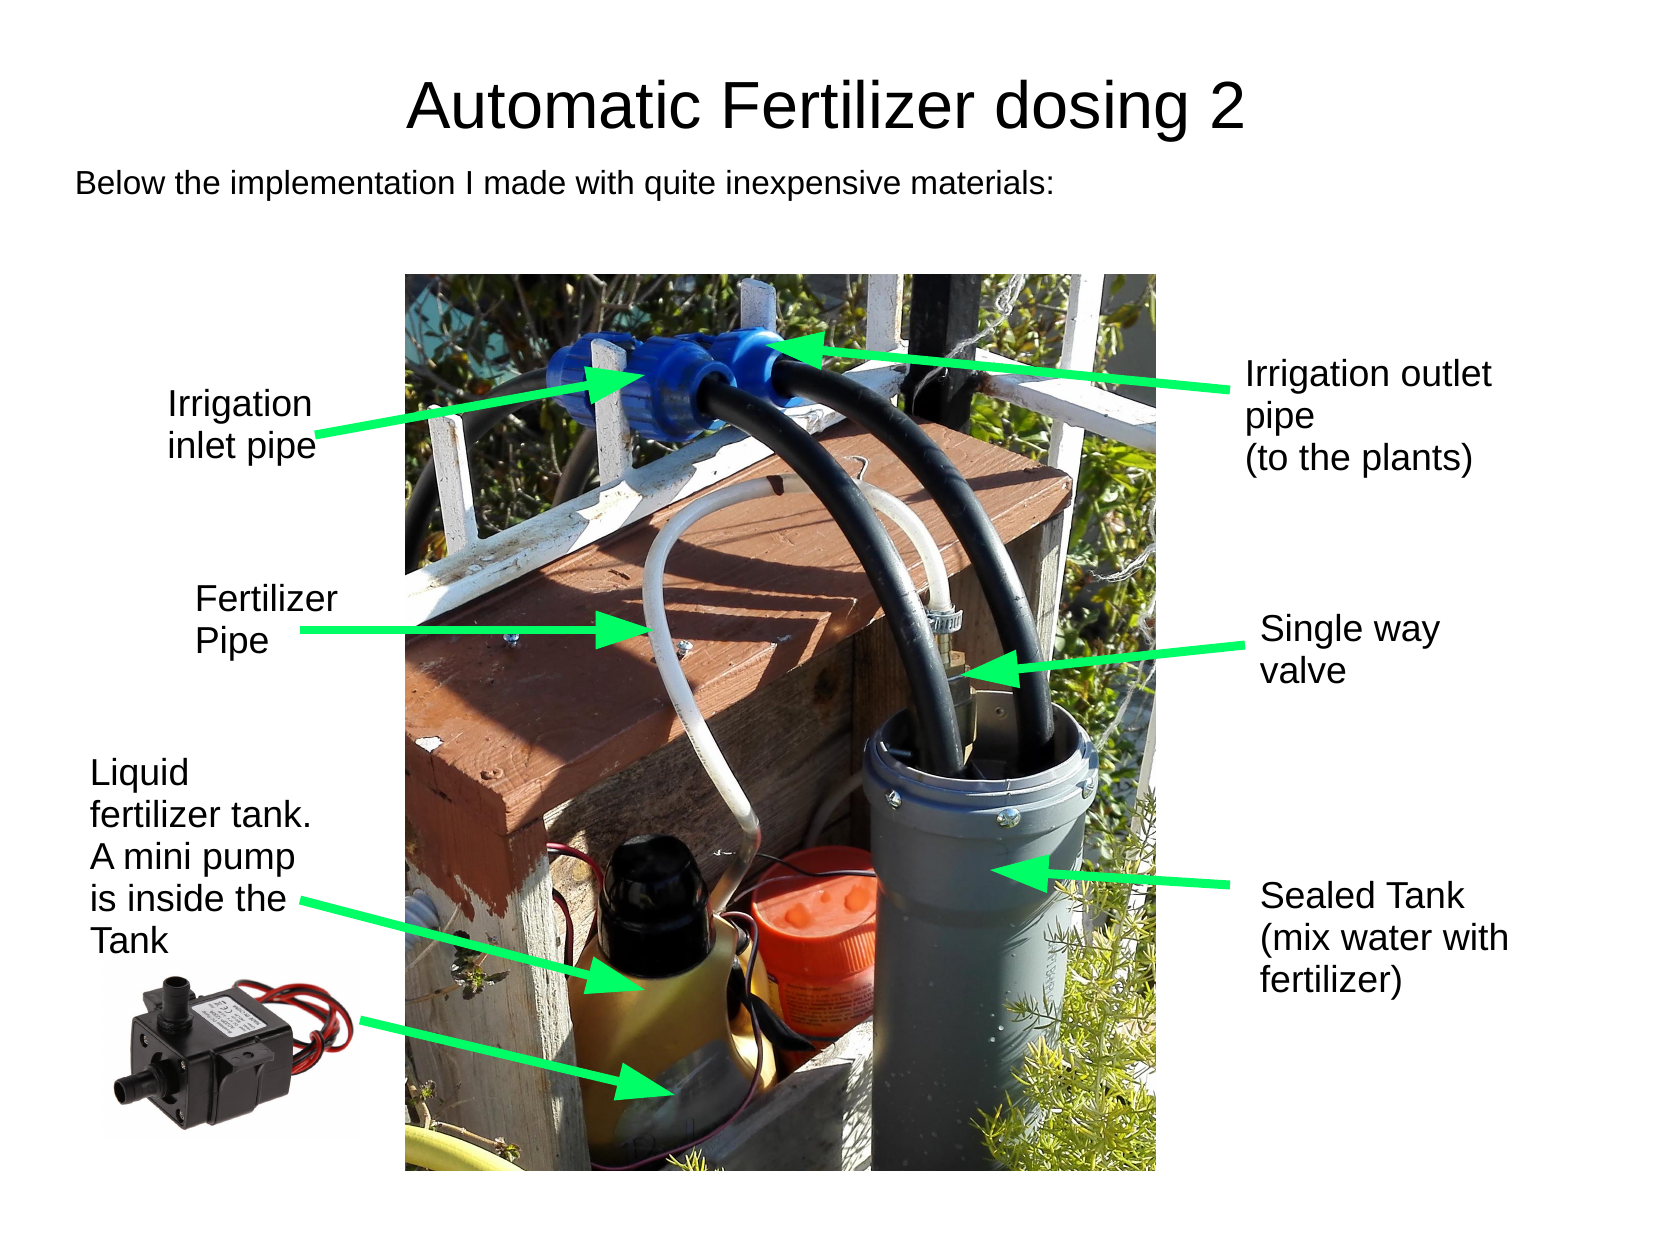

# Automatic Fertilizer dosing 2
Below the implementation I made with quite inexpensive materials:
Irrigation outlet pipe
(to the plants)
Irrigation inlet pipe
Fertilizer Pipe
Single way valve
Liquid fertilizer tank.
A mini pump is inside the Tank
Sealed Tank (mix water with fertilizer)